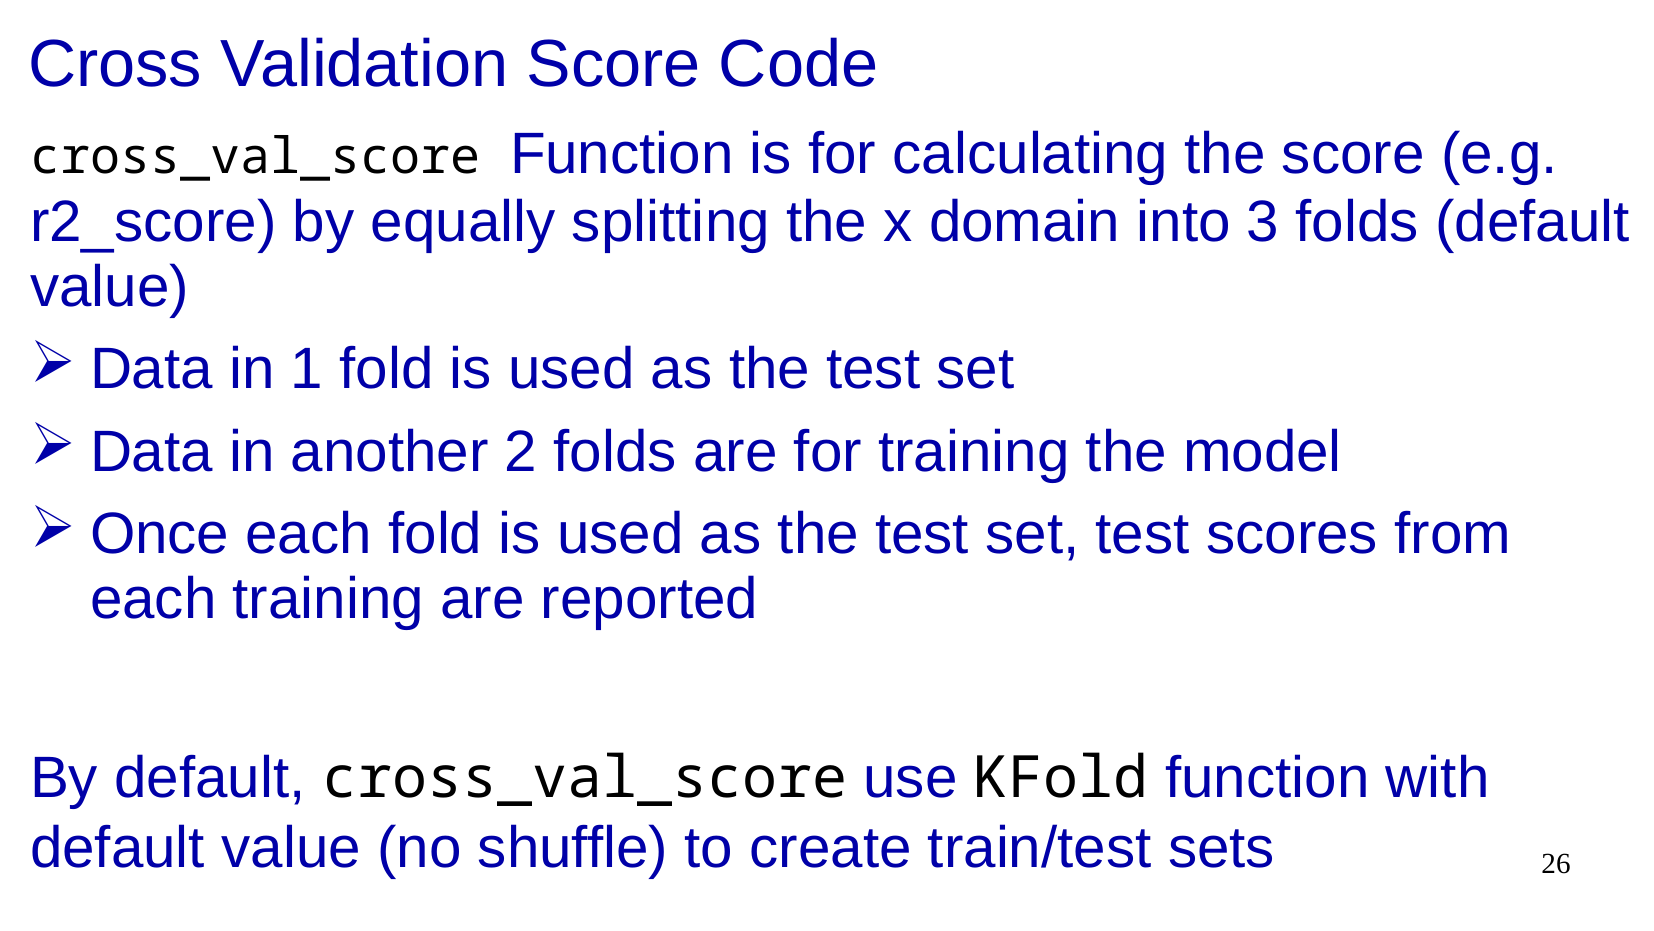

# Cross Validation Score Code
cross_val_score Function is for calculating the score (e.g. r2_score) by equally splitting the x domain into 3 folds (default value)
Data in 1 fold is used as the test set
Data in another 2 folds are for training the model
Once each fold is used as the test set, test scores from each training are reported
By default, cross_val_score use KFold function with default value (no shuffle) to create train/test sets
26